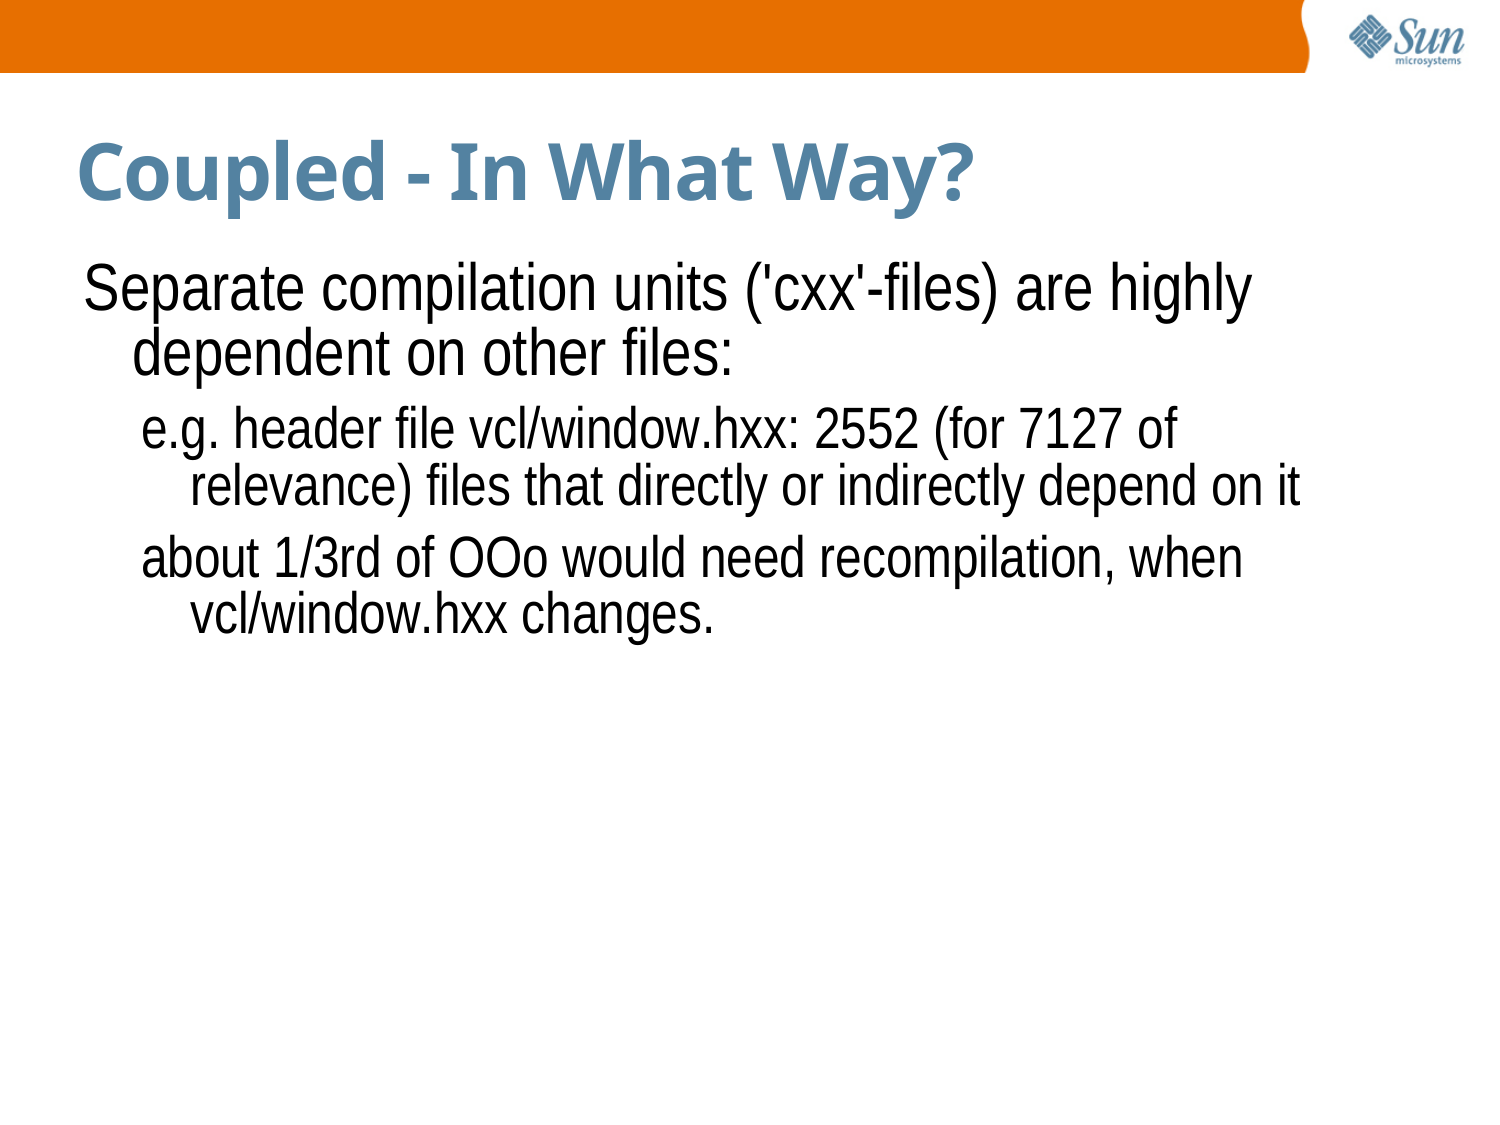

# Coupled - In What Way?
Separate compilation units ('cxx'-files) are highly dependent on other files:
e.g. header file vcl/window.hxx: 2552 (for 7127 of relevance) files that directly or indirectly depend on it
about 1/3rd of OOo would need recompilation, when vcl/window.hxx changes.